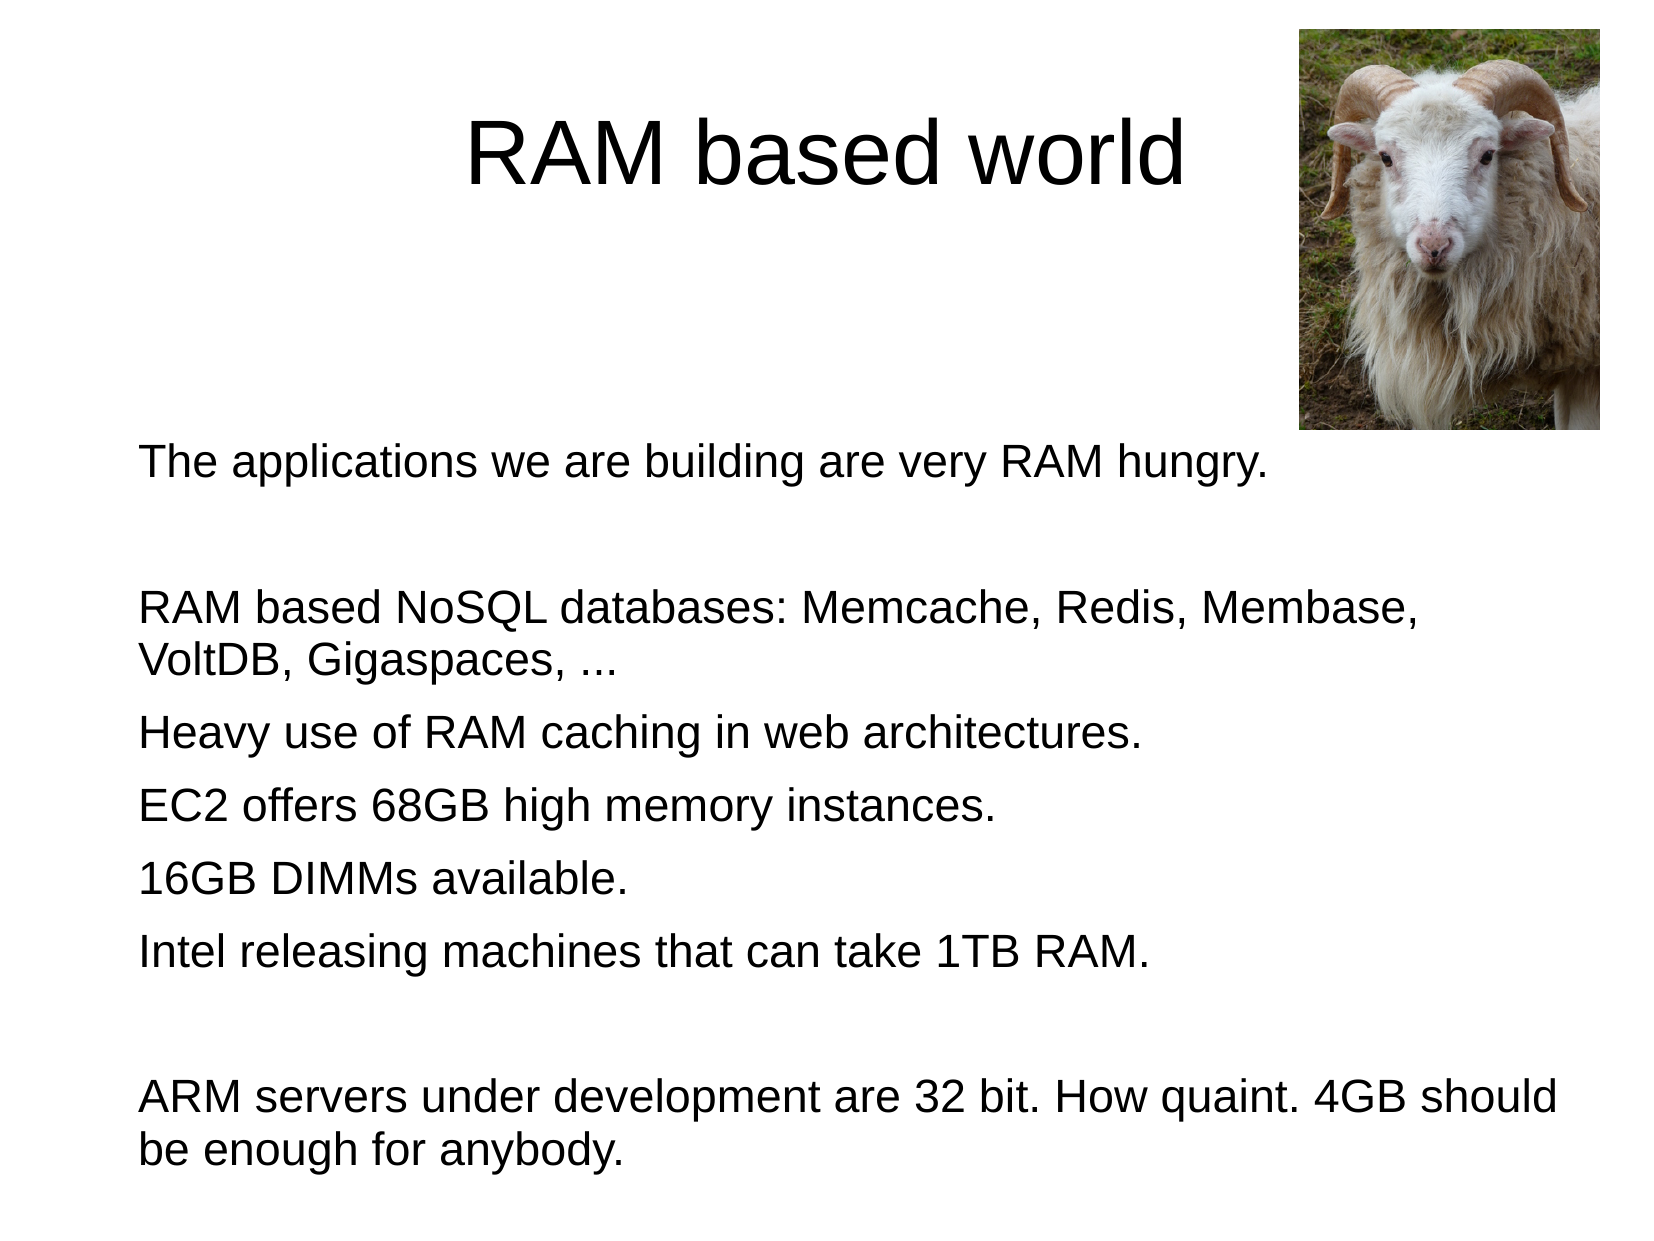

# RAM based world
The applications we are building are very RAM hungry.
RAM based NoSQL databases: Memcache, Redis, Membase, VoltDB, Gigaspaces, ...
Heavy use of RAM caching in web architectures.
EC2 offers 68GB high memory instances.
16GB DIMMs available.
Intel releasing machines that can take 1TB RAM.
ARM servers under development are 32 bit. How quaint. 4GB should be enough for anybody.